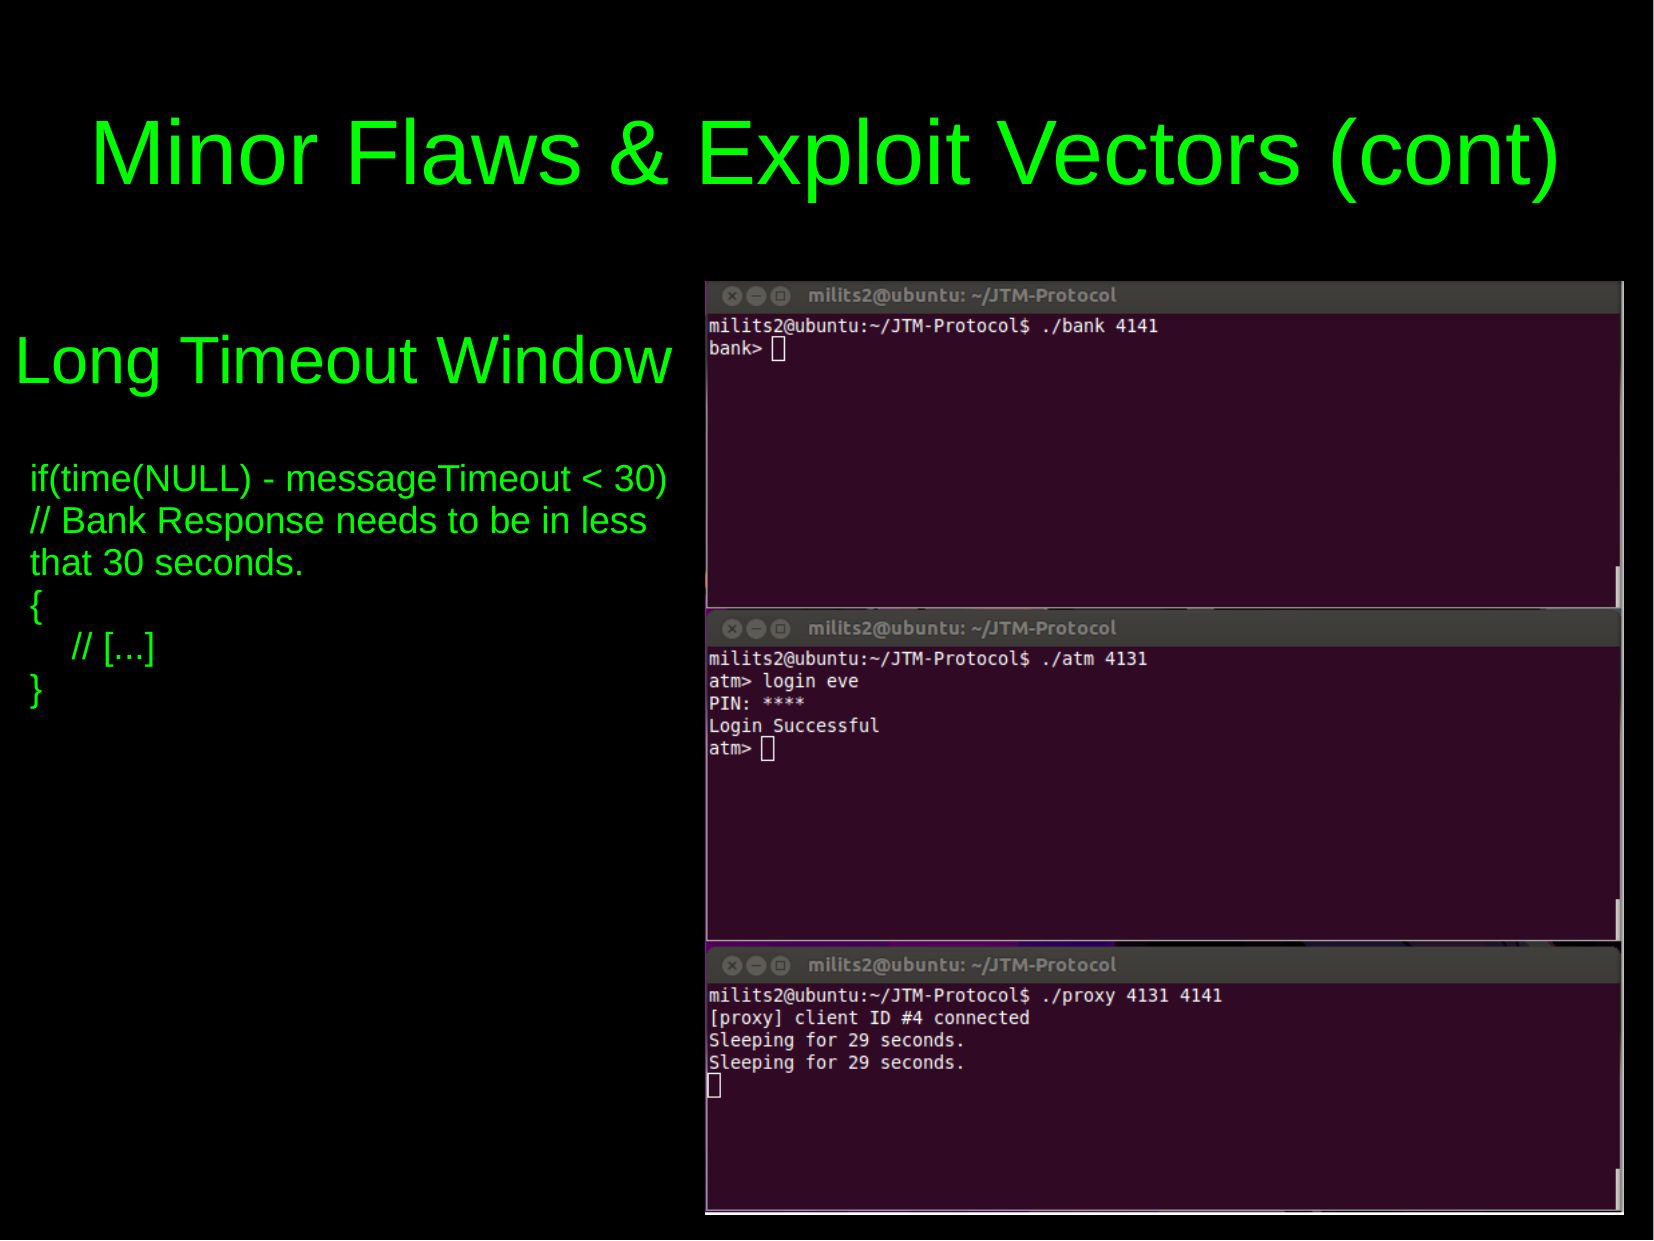

# Minor Flaws & Exploit Vectors (cont)
Long Timeout Window
if(time(NULL) - messageTimeout < 30) // Bank Response needs to be in less that 30 seconds.
{
 // [...]
}